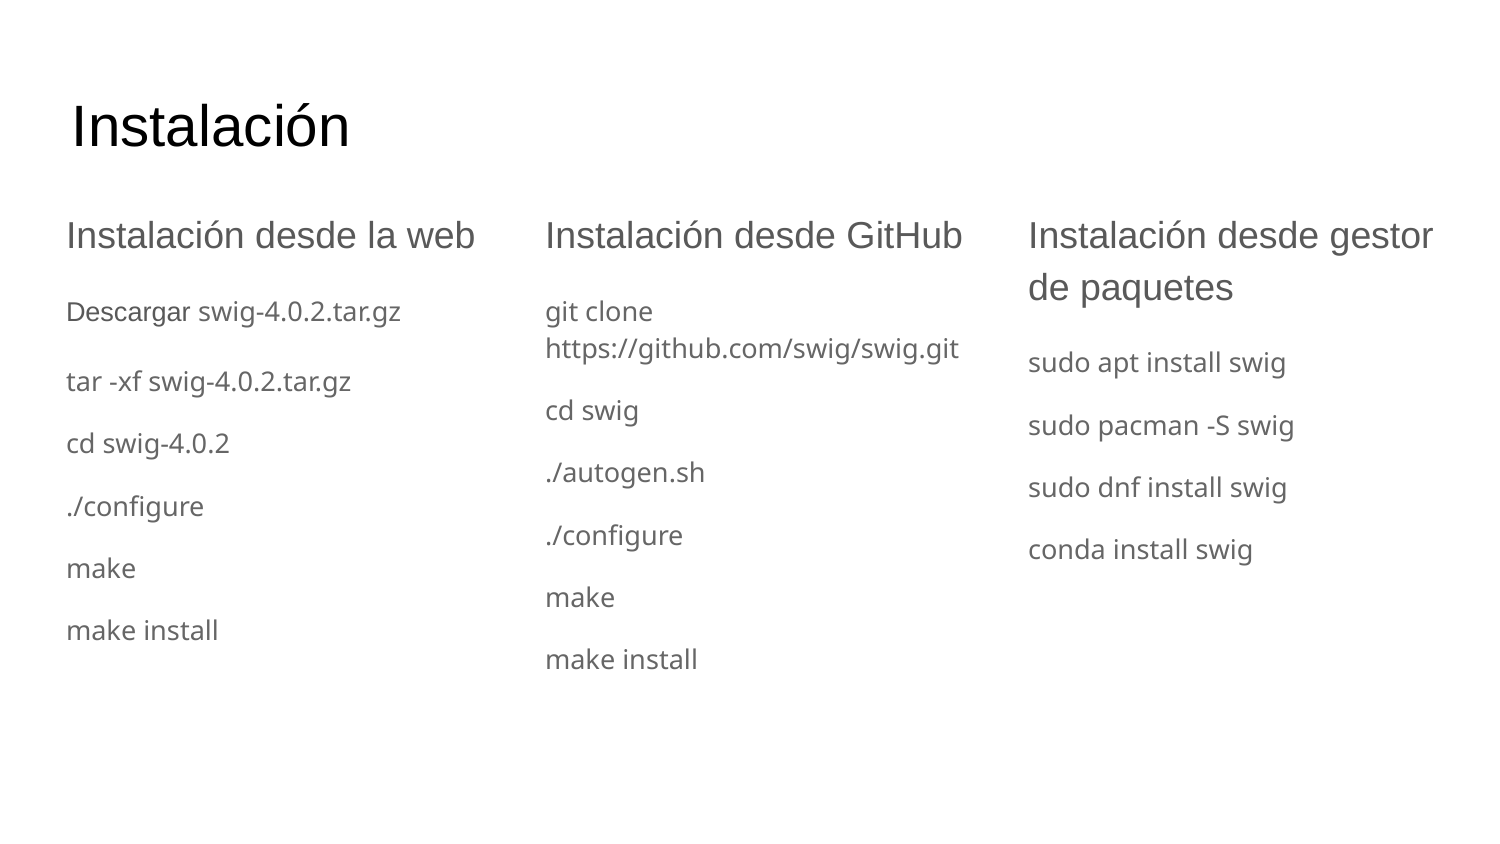

# Instalación
Instalación desde la web
Descargar swig-4.0.2.tar.gz
tar -xf swig-4.0.2.tar.gz
cd swig-4.0.2
./configure
make
make install
Instalación desde GitHub
git clone https://github.com/swig/swig.git
cd swig
./autogen.sh
./configure
make
make install
Instalación desde gestor de paquetes
sudo apt install swig
sudo pacman -S swig
sudo dnf install swig
conda install swig